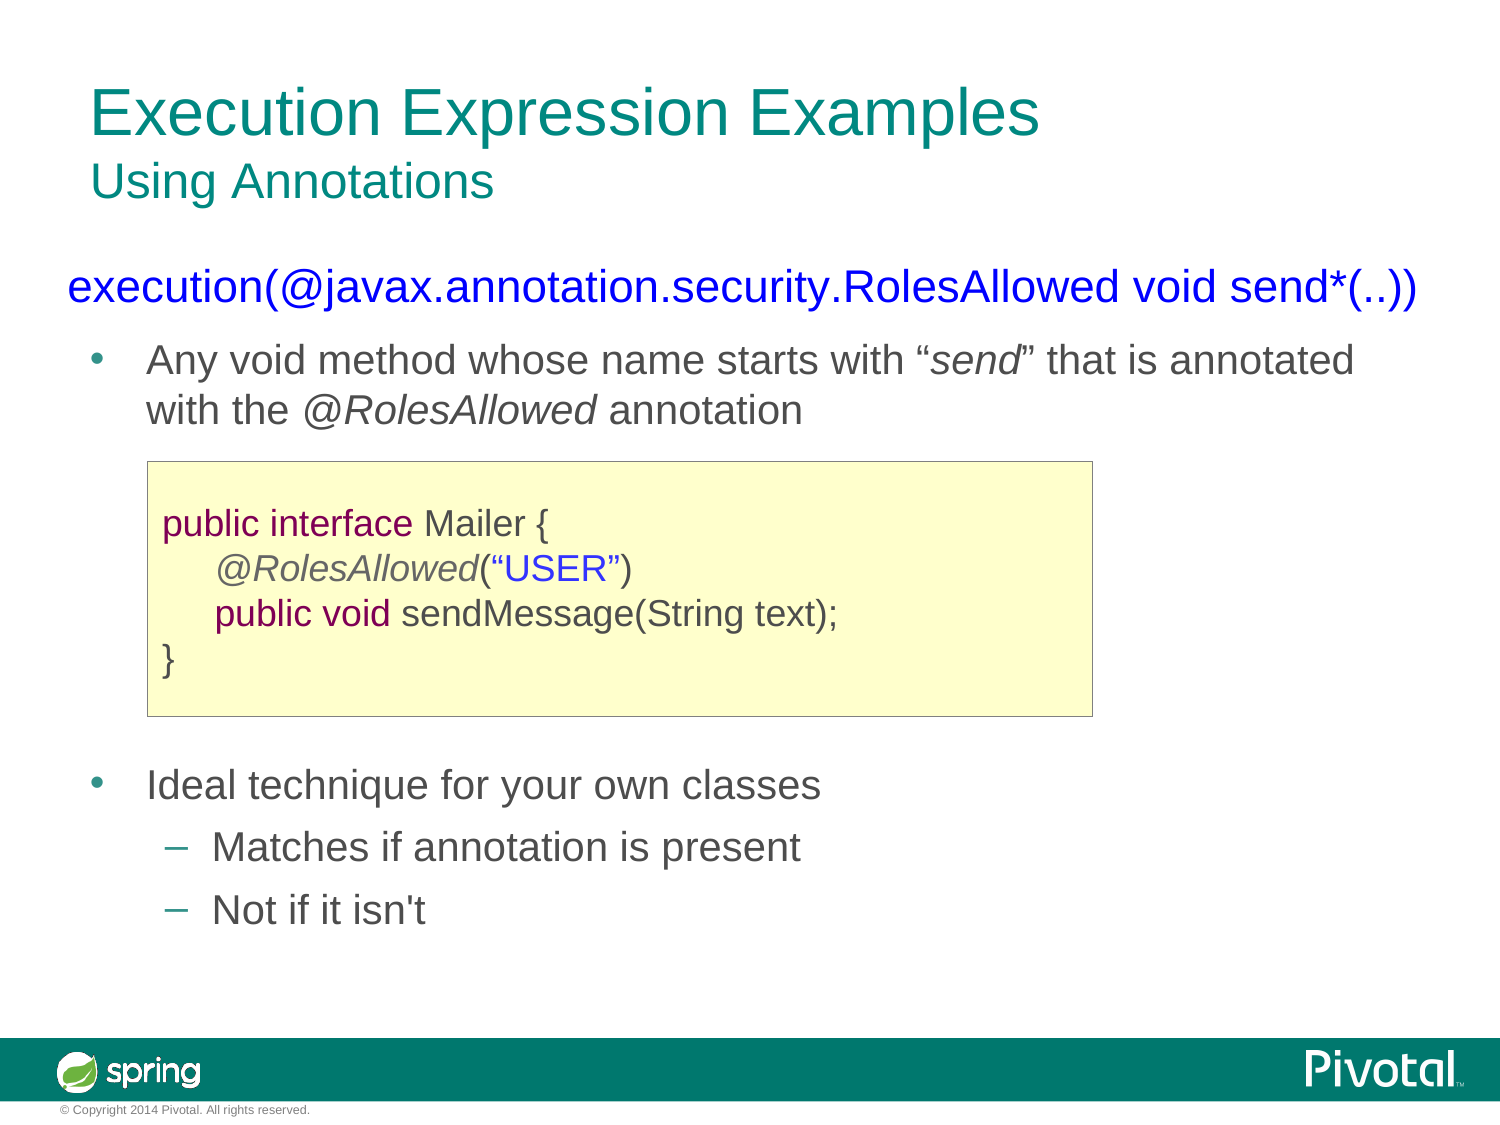

# Execution Expression Examples Using Annotations
execution(@javax.annotation.security.RolesAllowed void send*(..))
Any void method whose name starts with “send” that is annotated with the @RolesAllowed annotation
Ideal technique for your own classes
Matches if annotation is present
Not if it isn't
public interface Mailer {
 @RolesAllowed(“USER”)
 public void sendMessage(String text);
}